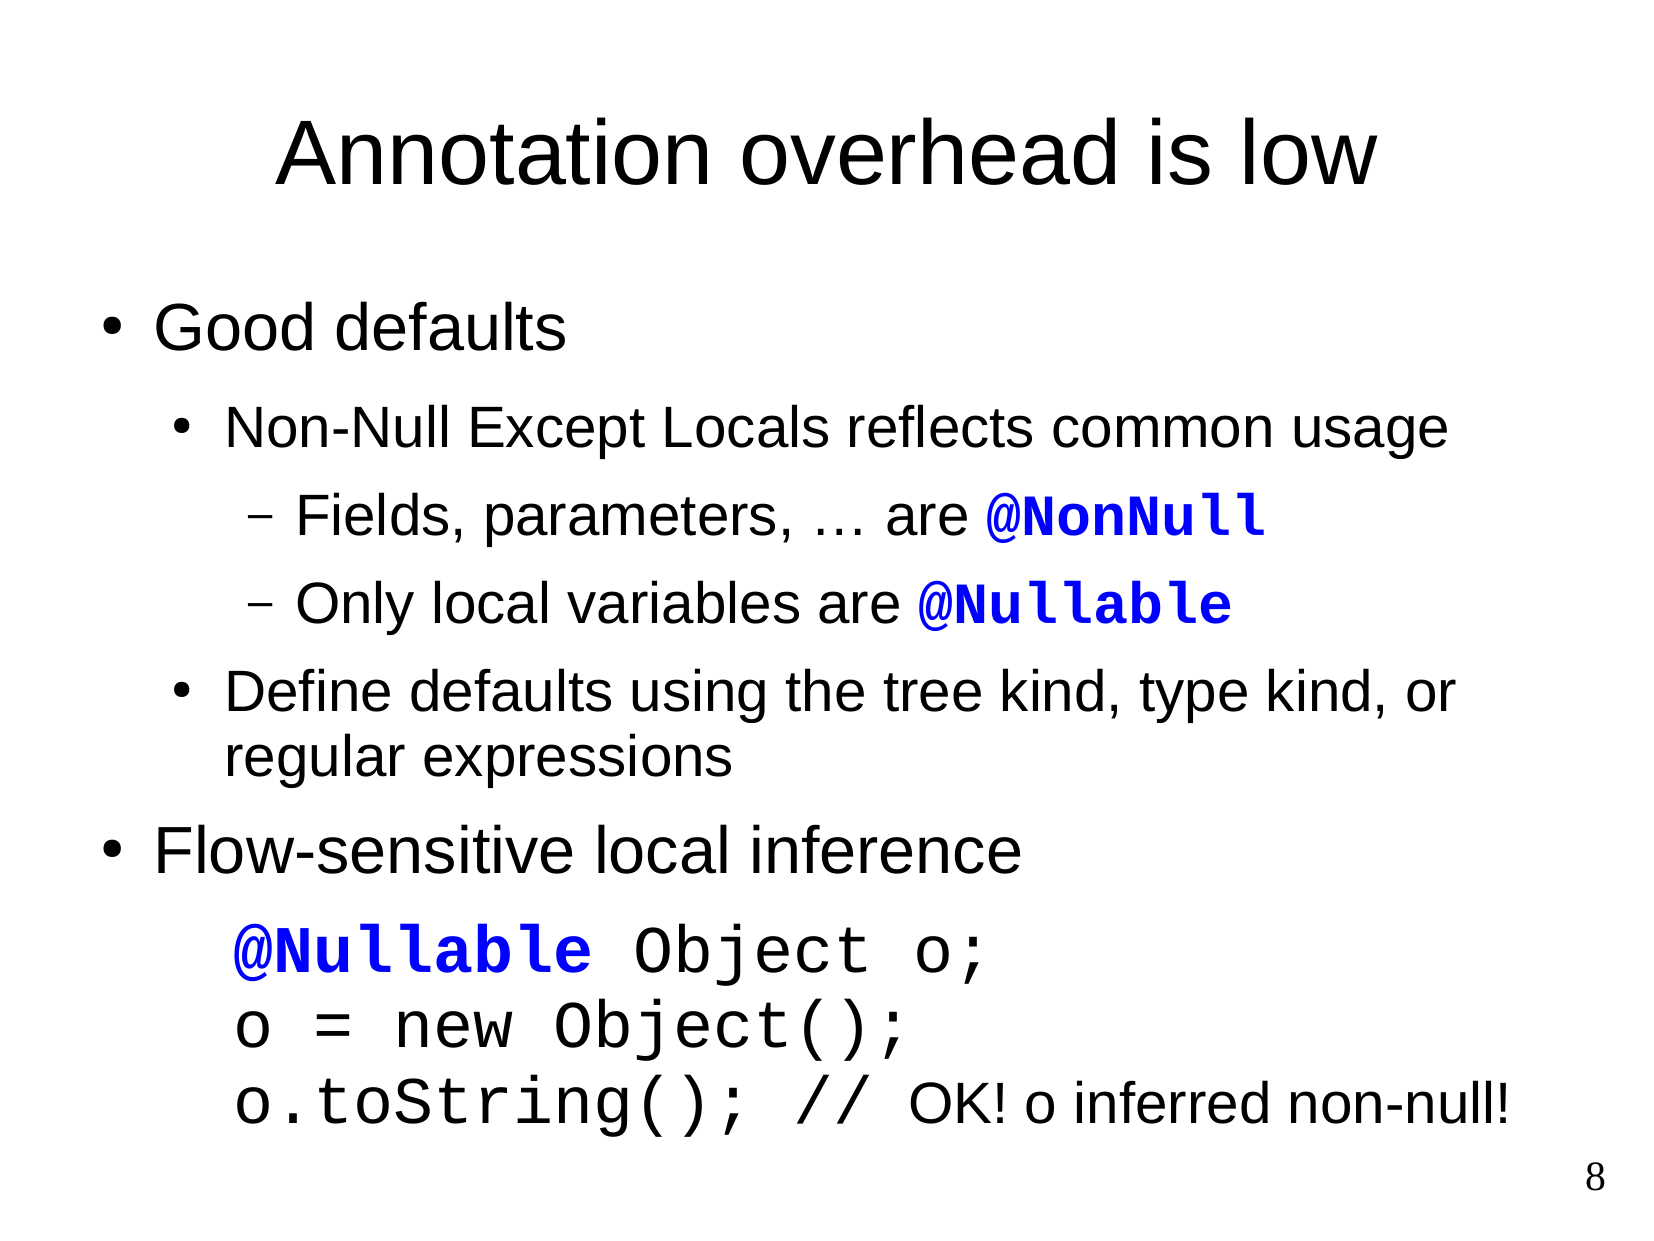

# Annotation overhead is low
Good defaults
Non-Null Except Locals reflects common usage
Fields, parameters, … are @NonNull
Only local variables are @Nullable
Define defaults using the tree kind, type kind, or regular expressions
Flow-sensitive local inference
 @Nullable Object o;
 o = new Object();
 o.toString(); // OK! o inferred non-null!
8